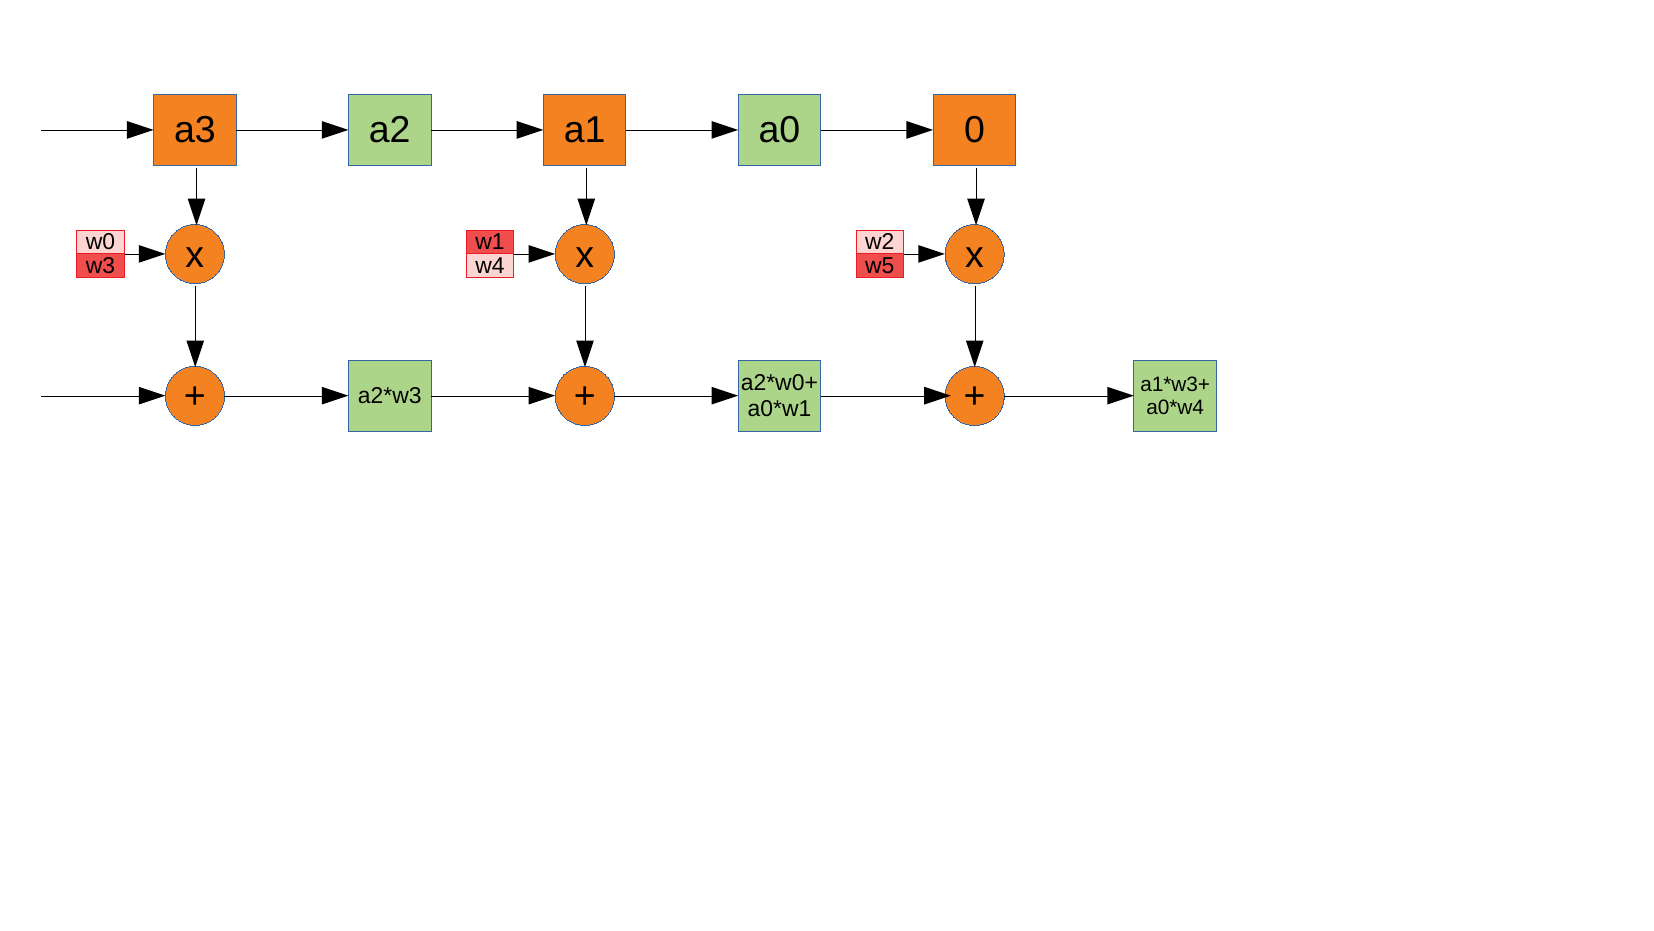

a3
a2
a1
a0
0
x
x
x
w0
w1
w2
w3
w4
w5
a2*w3
a2*w0+
a0*w1
a1*w3+
a0*w4
+
+
+